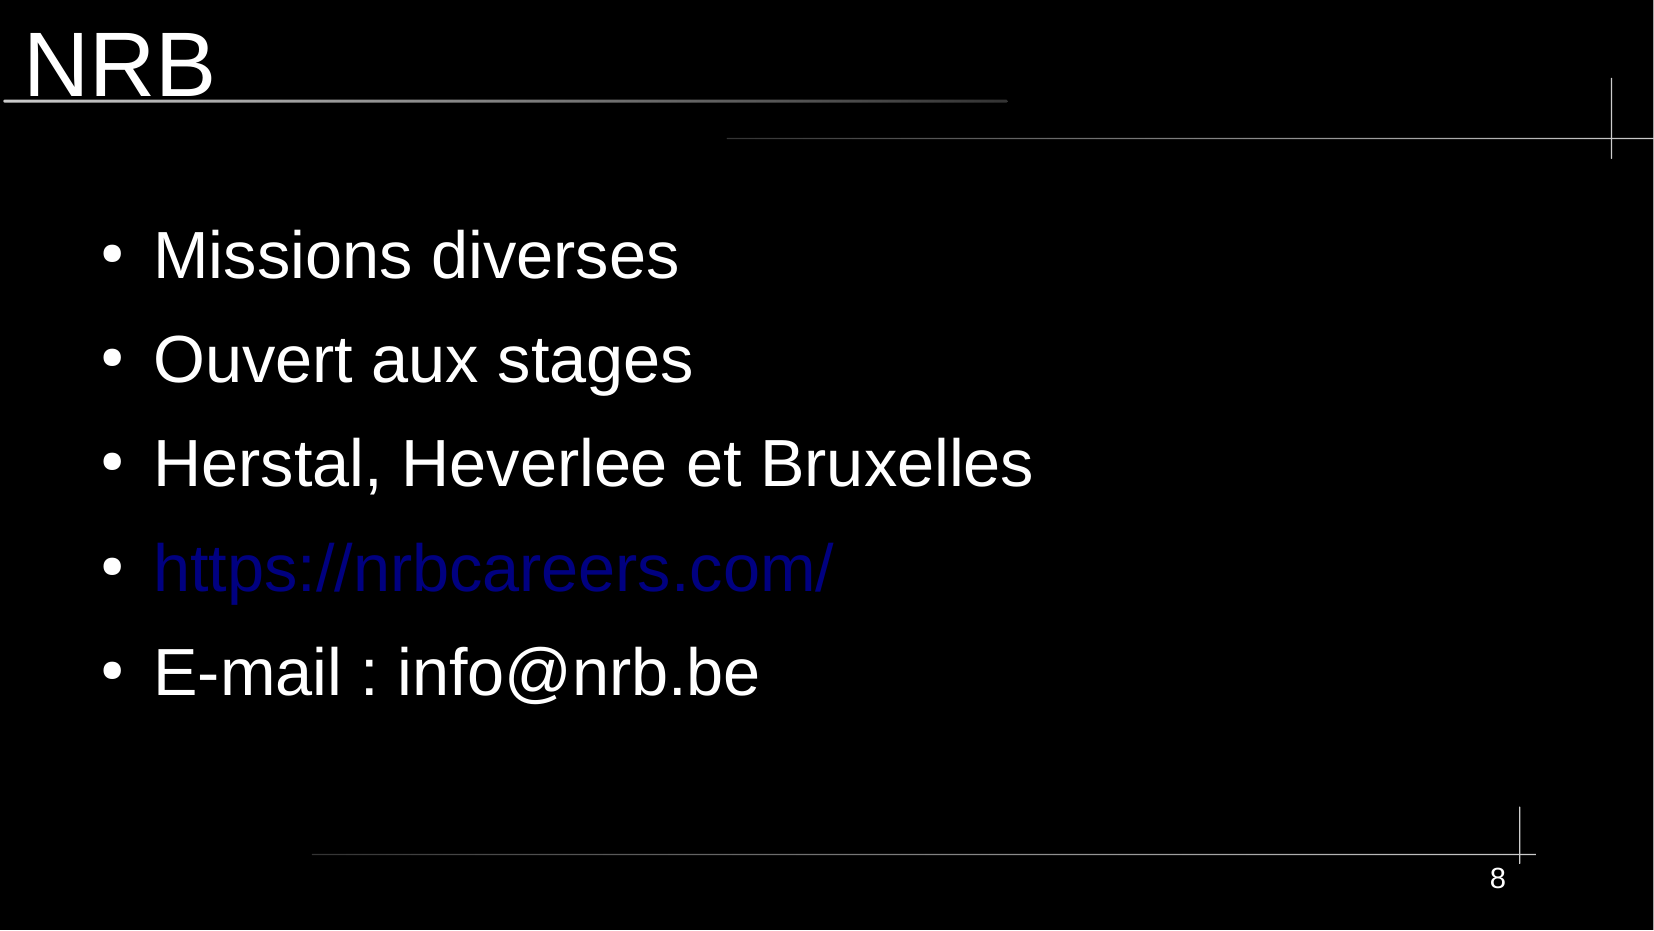

# NRB
Missions diverses
Ouvert aux stages
Herstal, Heverlee et Bruxelles
https://nrbcareers.com/
E-mail : info@nrb.be
8